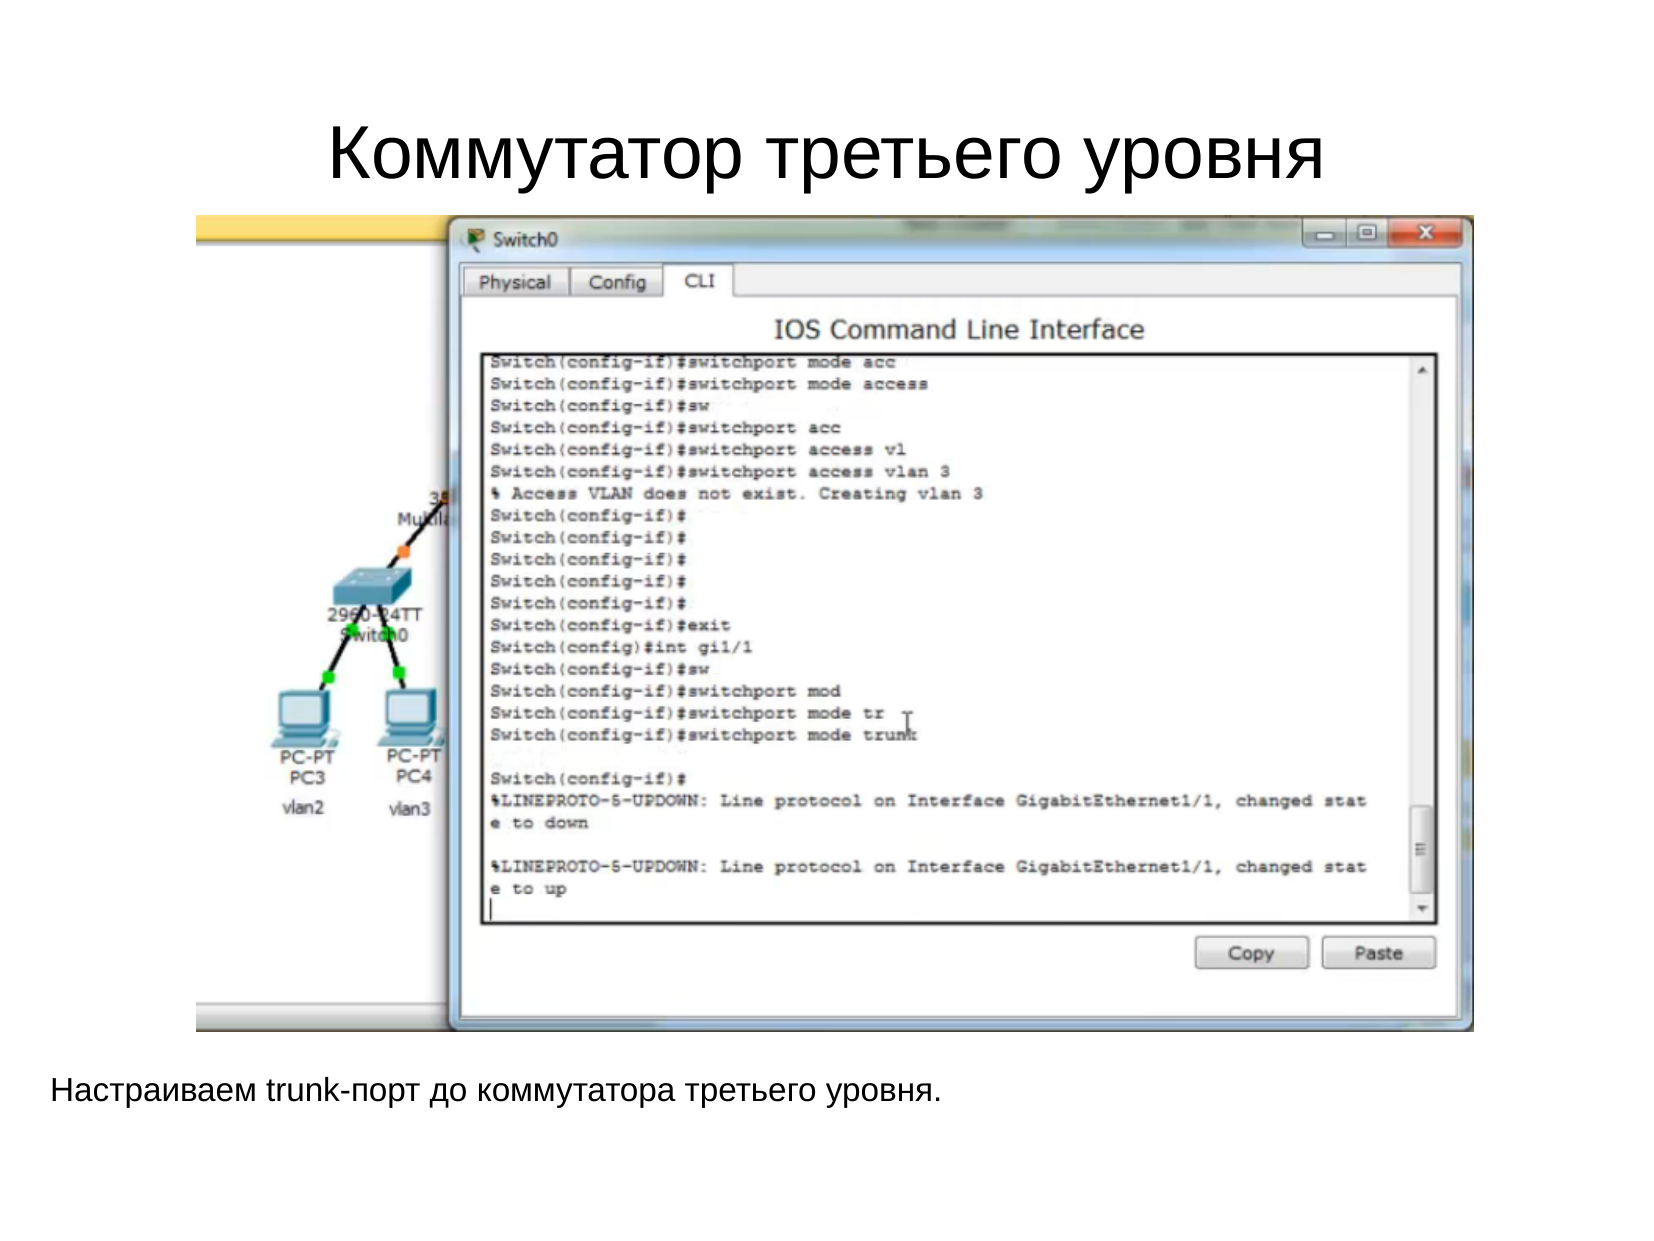

# Коммутатор третьего уровня
Настраиваем trunk-порт до коммутатора третьего уровня.